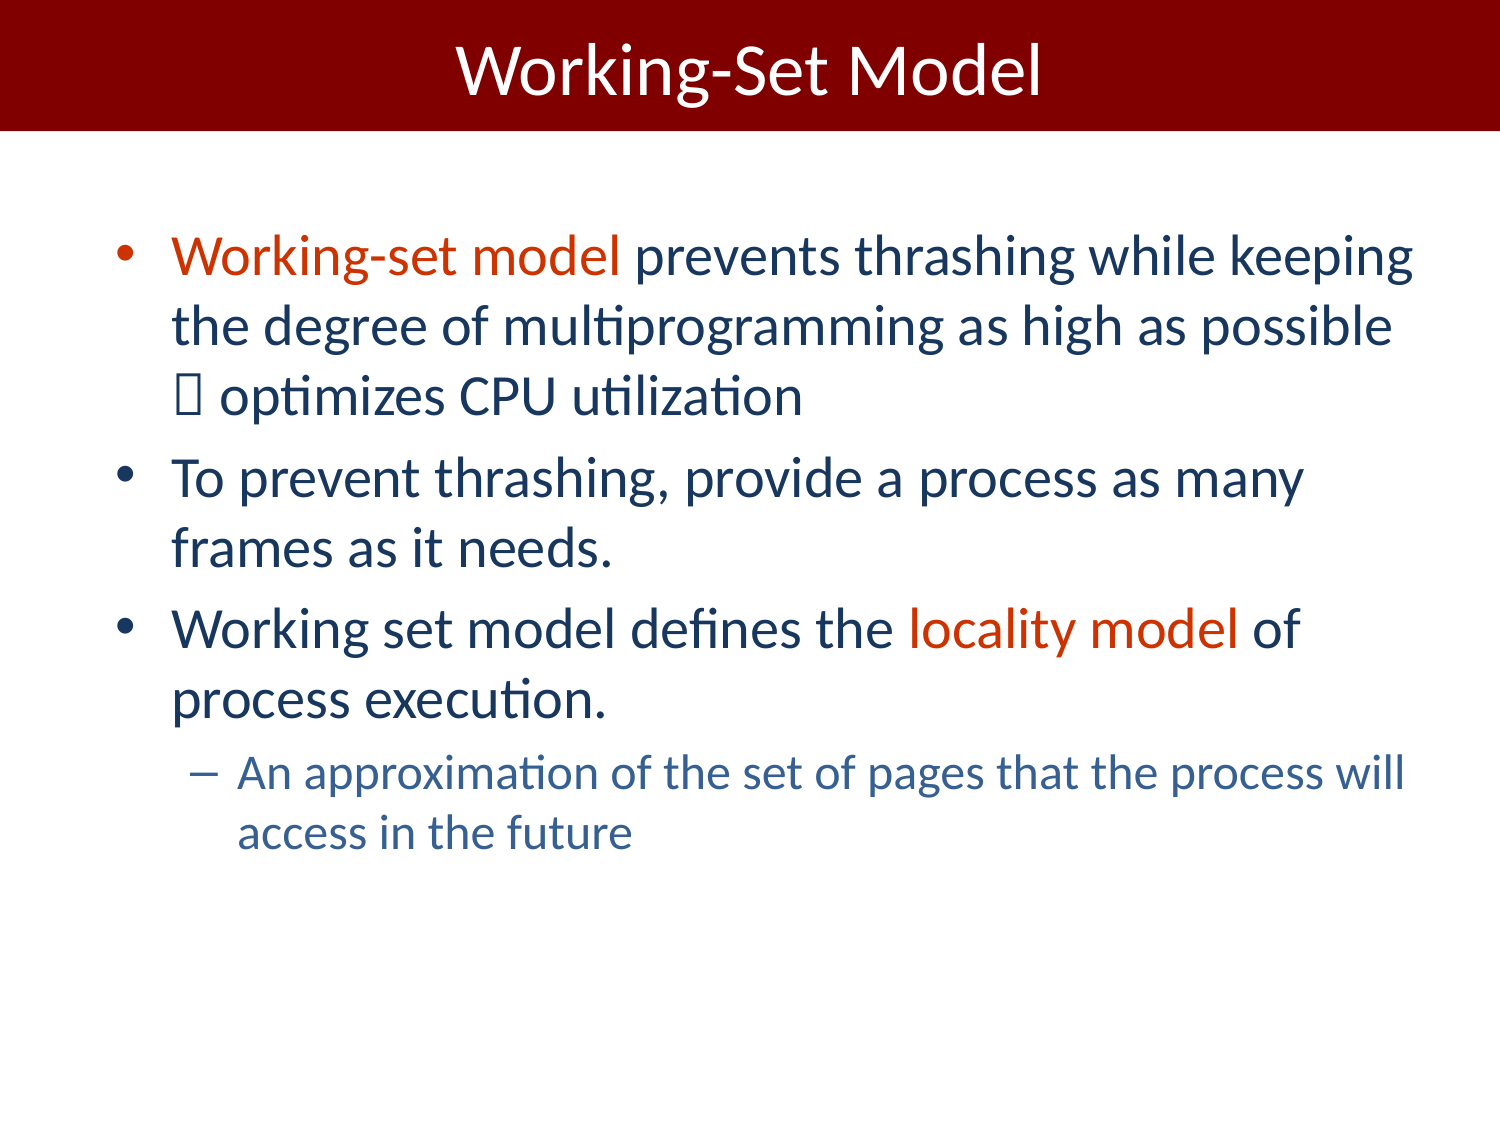

# Working-Set Model
Working-set model prevents thrashing while keeping the degree of multiprogramming as high as possible  optimizes CPU utilization
To prevent thrashing, provide a process as many frames as it needs.
Working set model defines the locality model of process execution.
An approximation of the set of pages that the process will access in the future